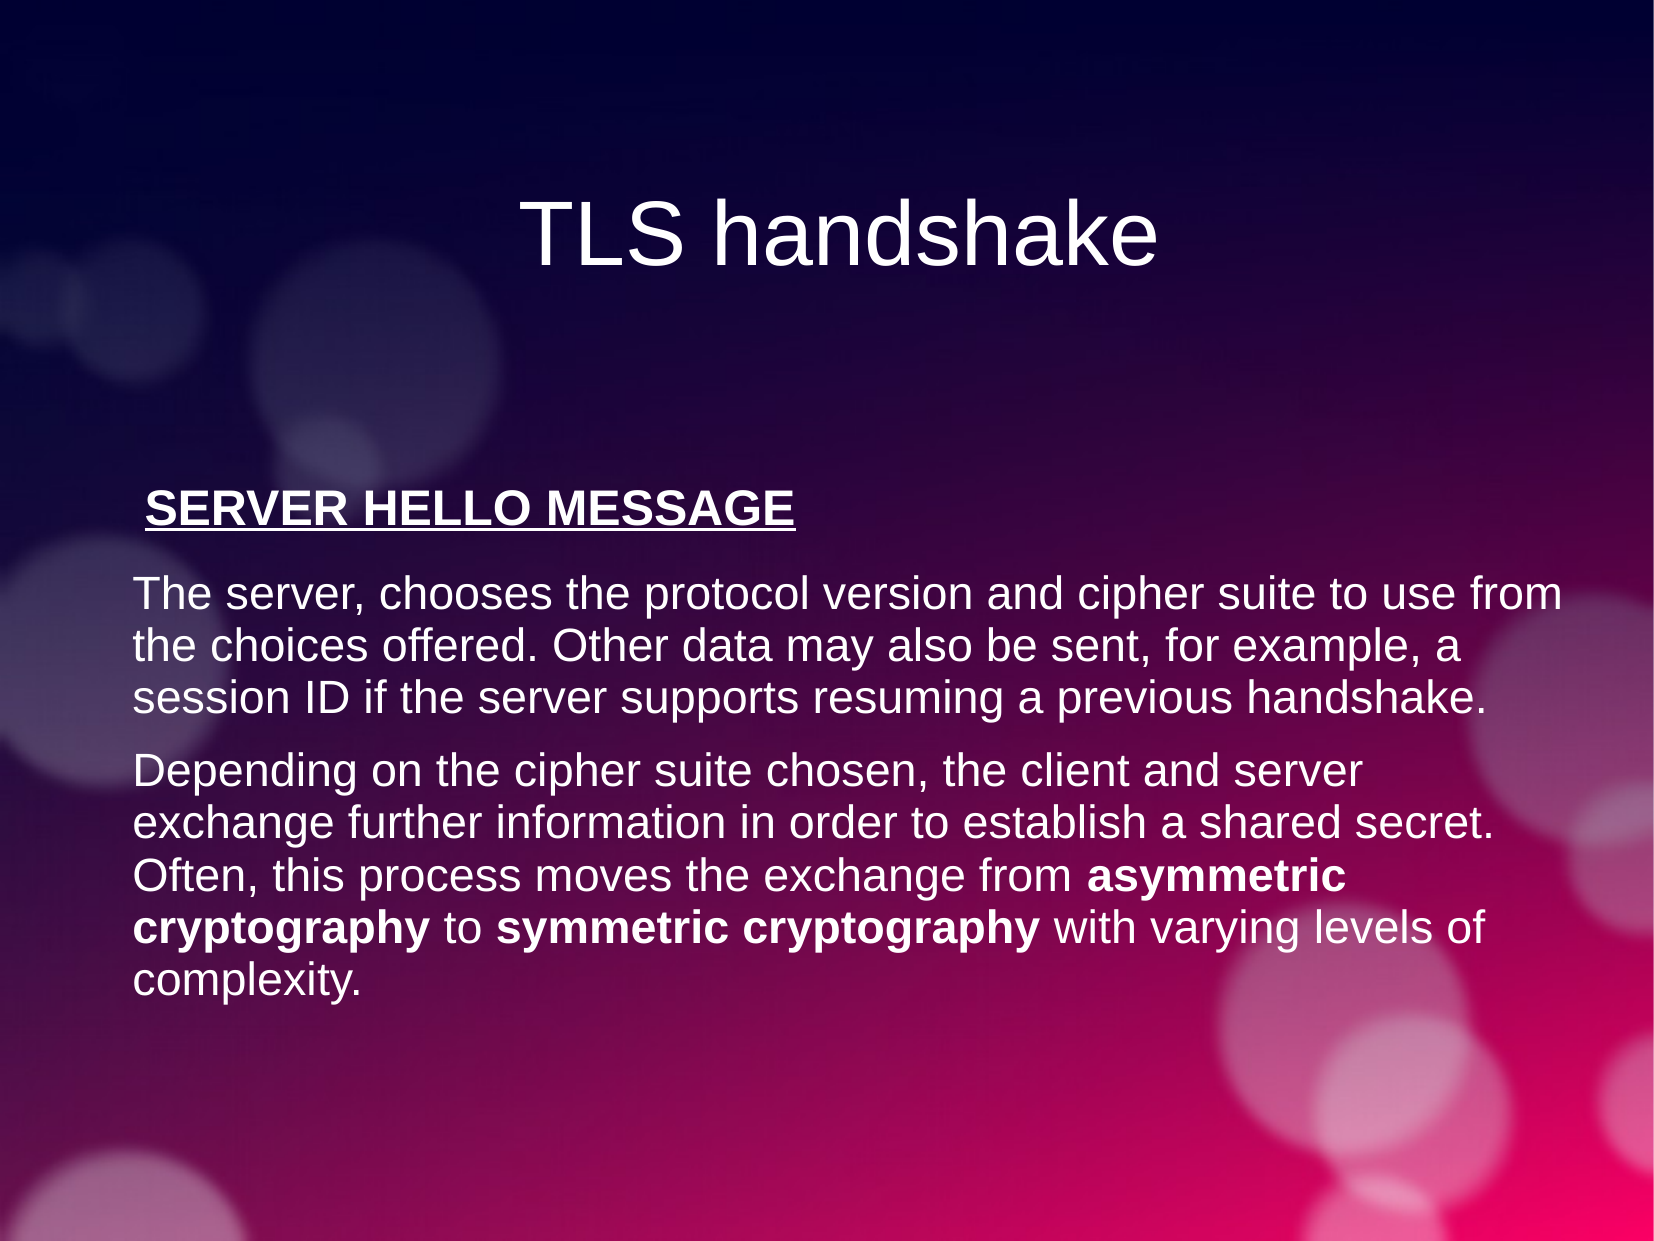

# TLS handshake
SERVER HELLO MESSAGE
The server, chooses the protocol version and cipher suite to use from the choices offered. Other data may also be sent, for example, a session ID if the server supports resuming a previous handshake.
Depending on the cipher suite chosen, the client and server exchange further information in order to establish a shared secret. Often, this process moves the exchange from asymmetric cryptography to symmetric cryptography with varying levels of complexity.